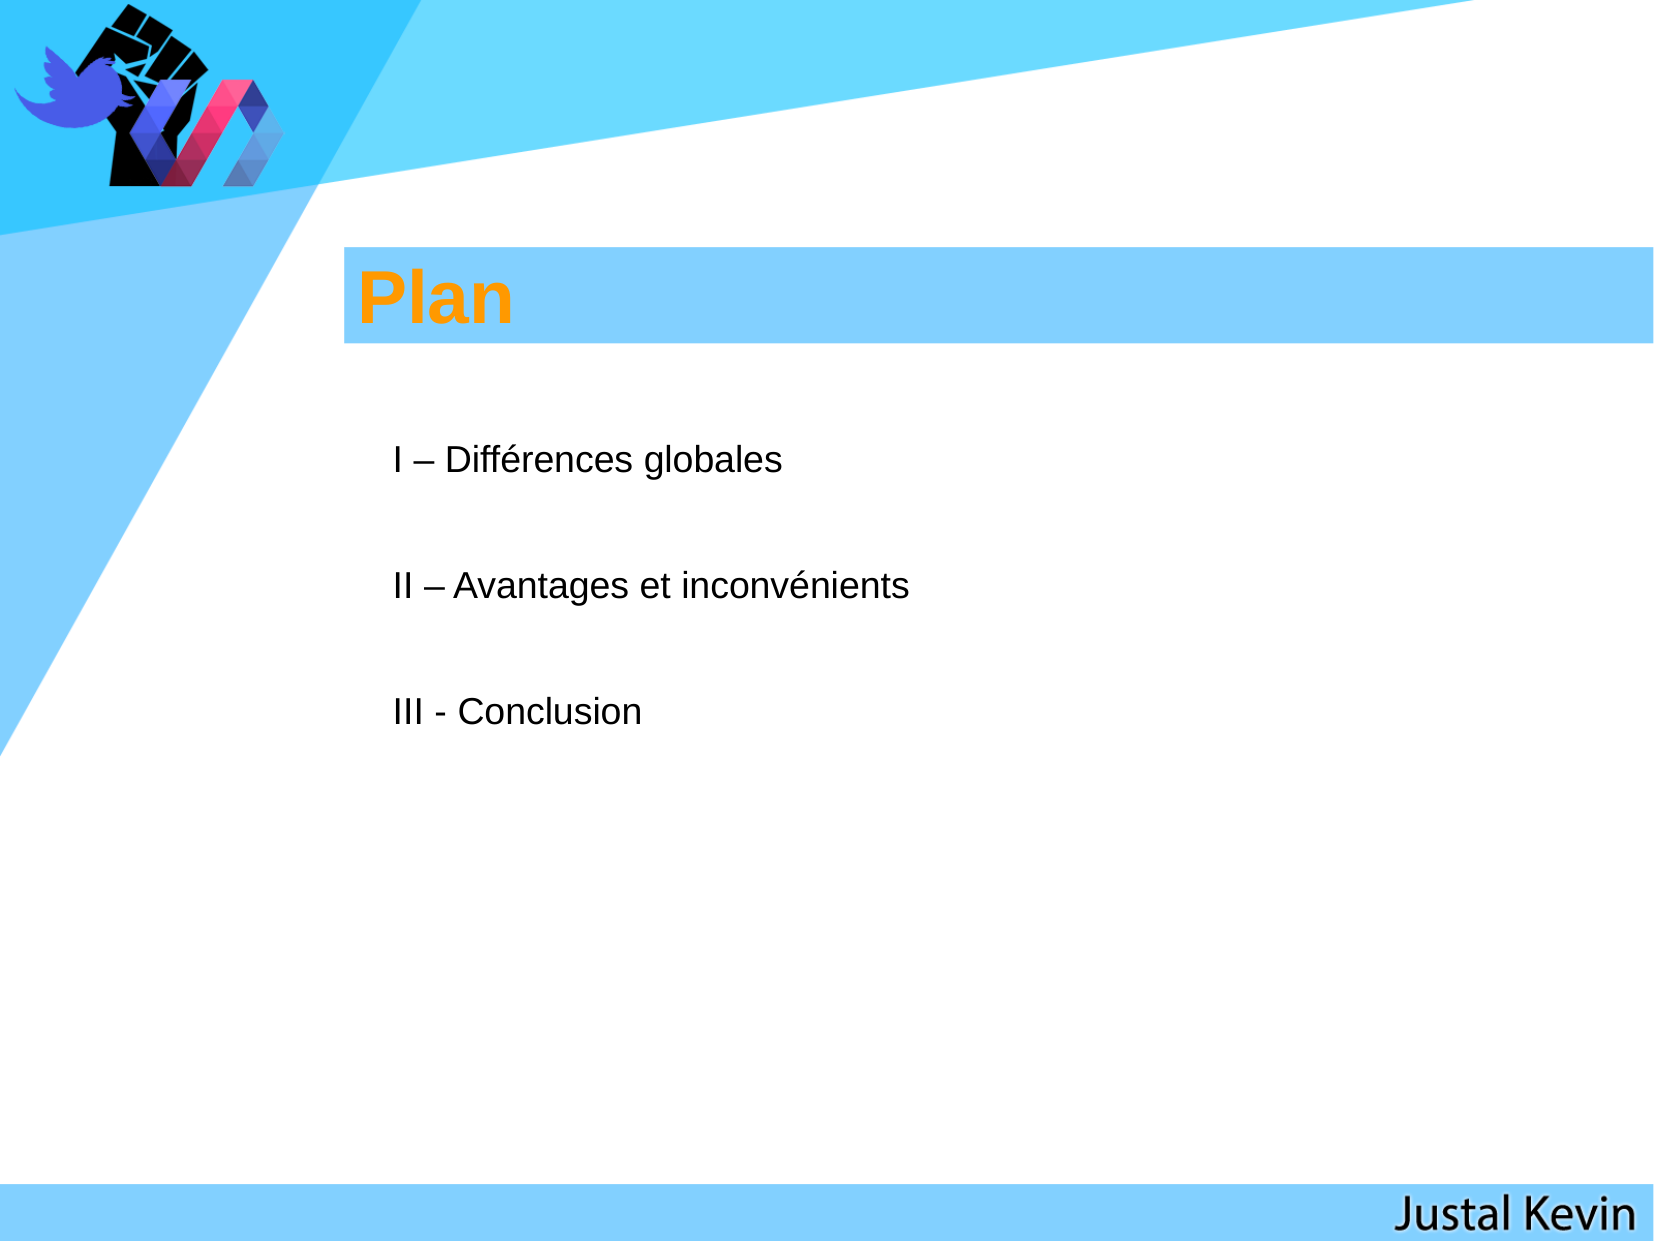

Plan
I – Différences globales
II – Avantages et inconvénients
III - Conclusion